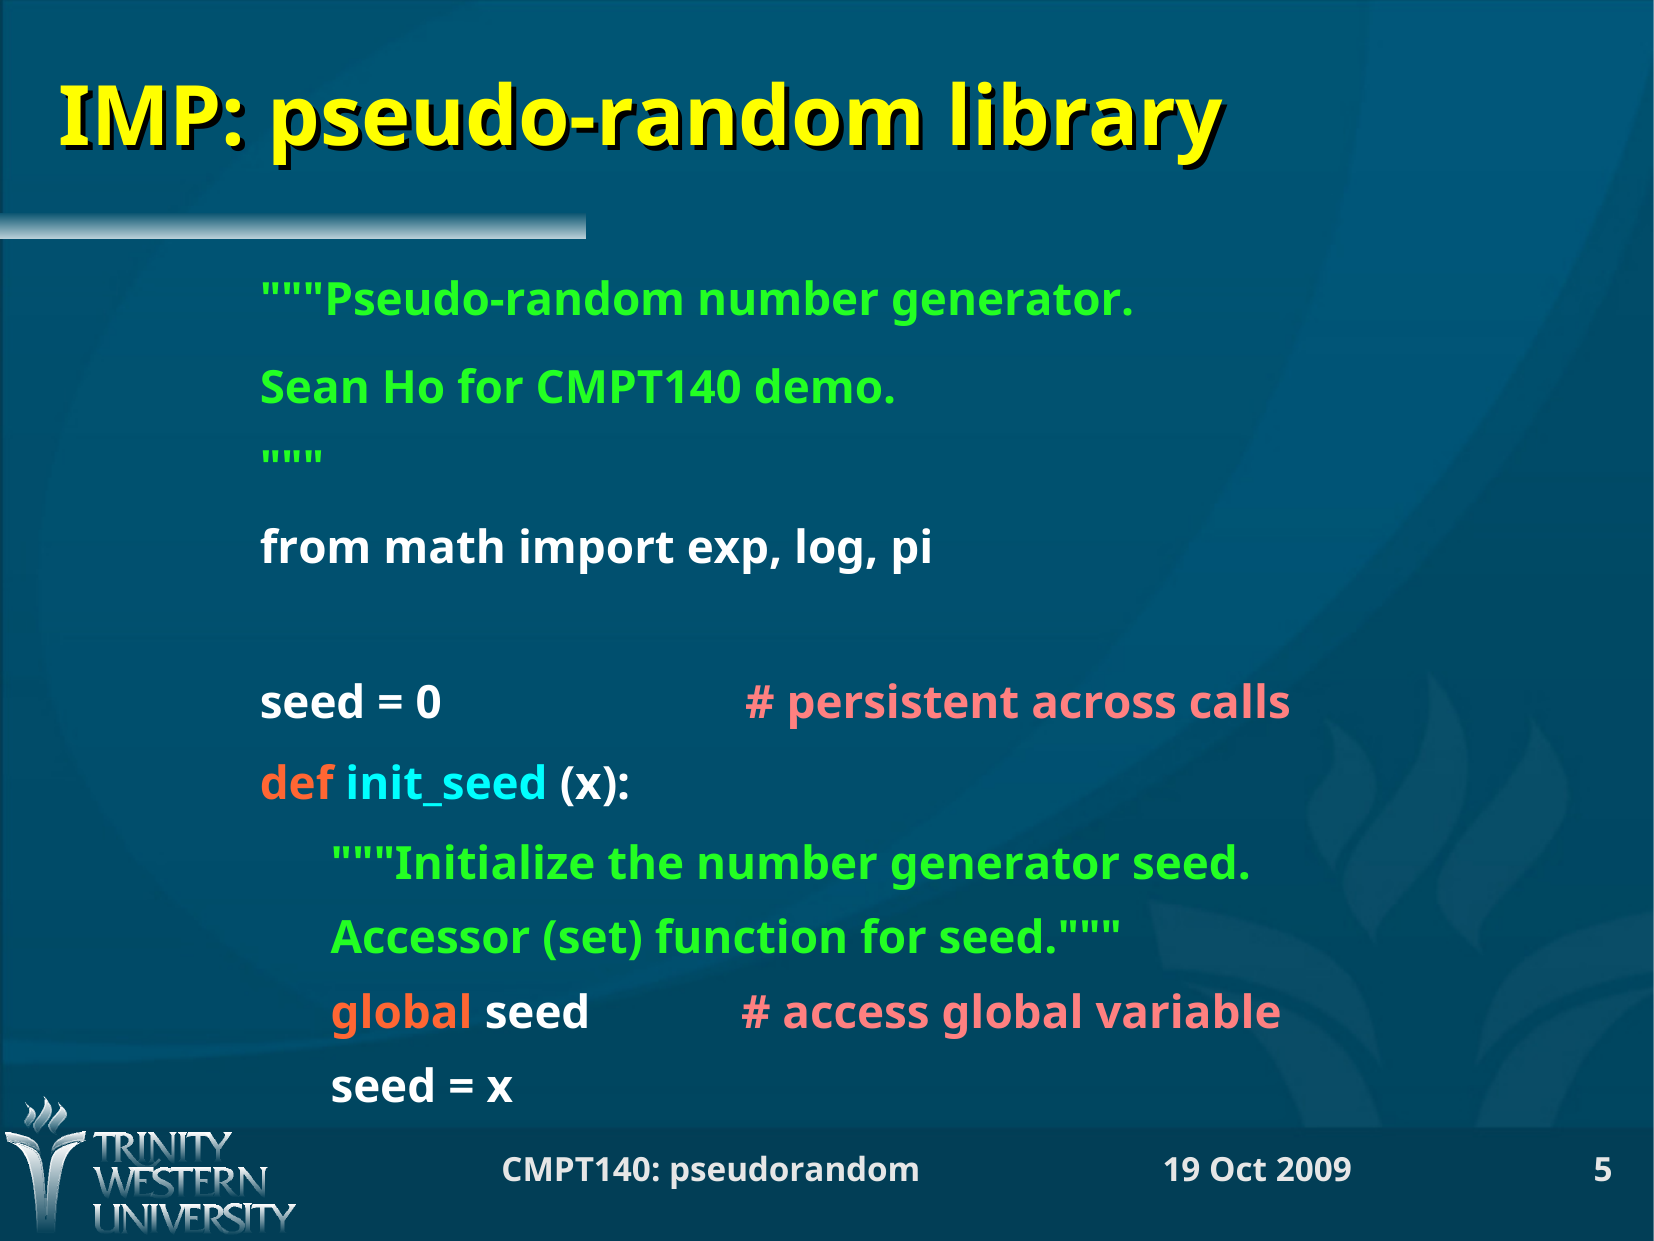

# IMP: pseudo-random library
"""Pseudo-random number generator.
Sean Ho for CMPT140 demo.
"""
from math import exp, log, pi
seed = 0					# persistent across calls
def init_seed (x):
"""Initialize the number generator seed.
Accessor (set) function for seed."""
global seed			# access global variable
seed = x
CMPT140: pseudorandom
19 Oct 2009
5